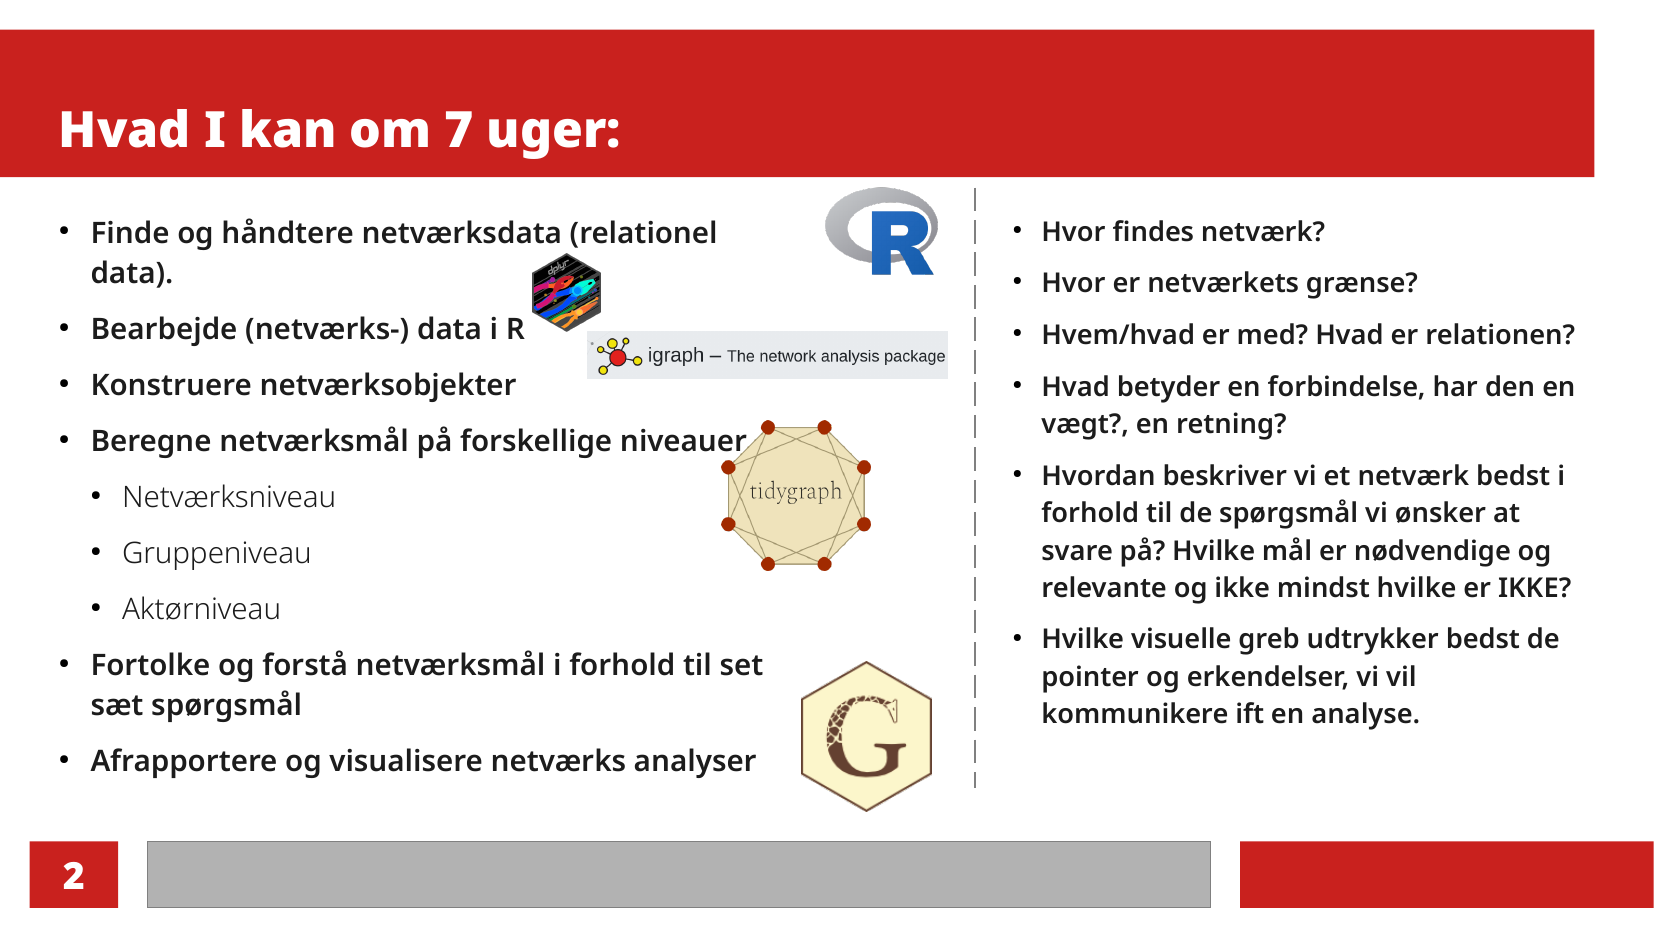

# Hvad I kan om 7 uger:
Finde og håndtere netværksdata (relationel data).
Bearbejde (netværks-) data i R
Konstruere netværksobjekter
Beregne netværksmål på forskellige niveauer
Netværksniveau
Gruppeniveau
Aktørniveau
Fortolke og forstå netværksmål i forhold til set sæt spørgsmål
Afrapportere og visualisere netværks analyser
Hvor findes netværk?
Hvor er netværkets grænse?
Hvem/hvad er med? Hvad er relationen?
Hvad betyder en forbindelse, har den en vægt?, en retning?
Hvordan beskriver vi et netværk bedst i forhold til de spørgsmål vi ønsker at svare på? Hvilke mål er nødvendige og relevante og ikke mindst hvilke er IKKE?
Hvilke visuelle greb udtrykker bedst de pointer og erkendelser, vi vil kommunikere ift en analyse.
2